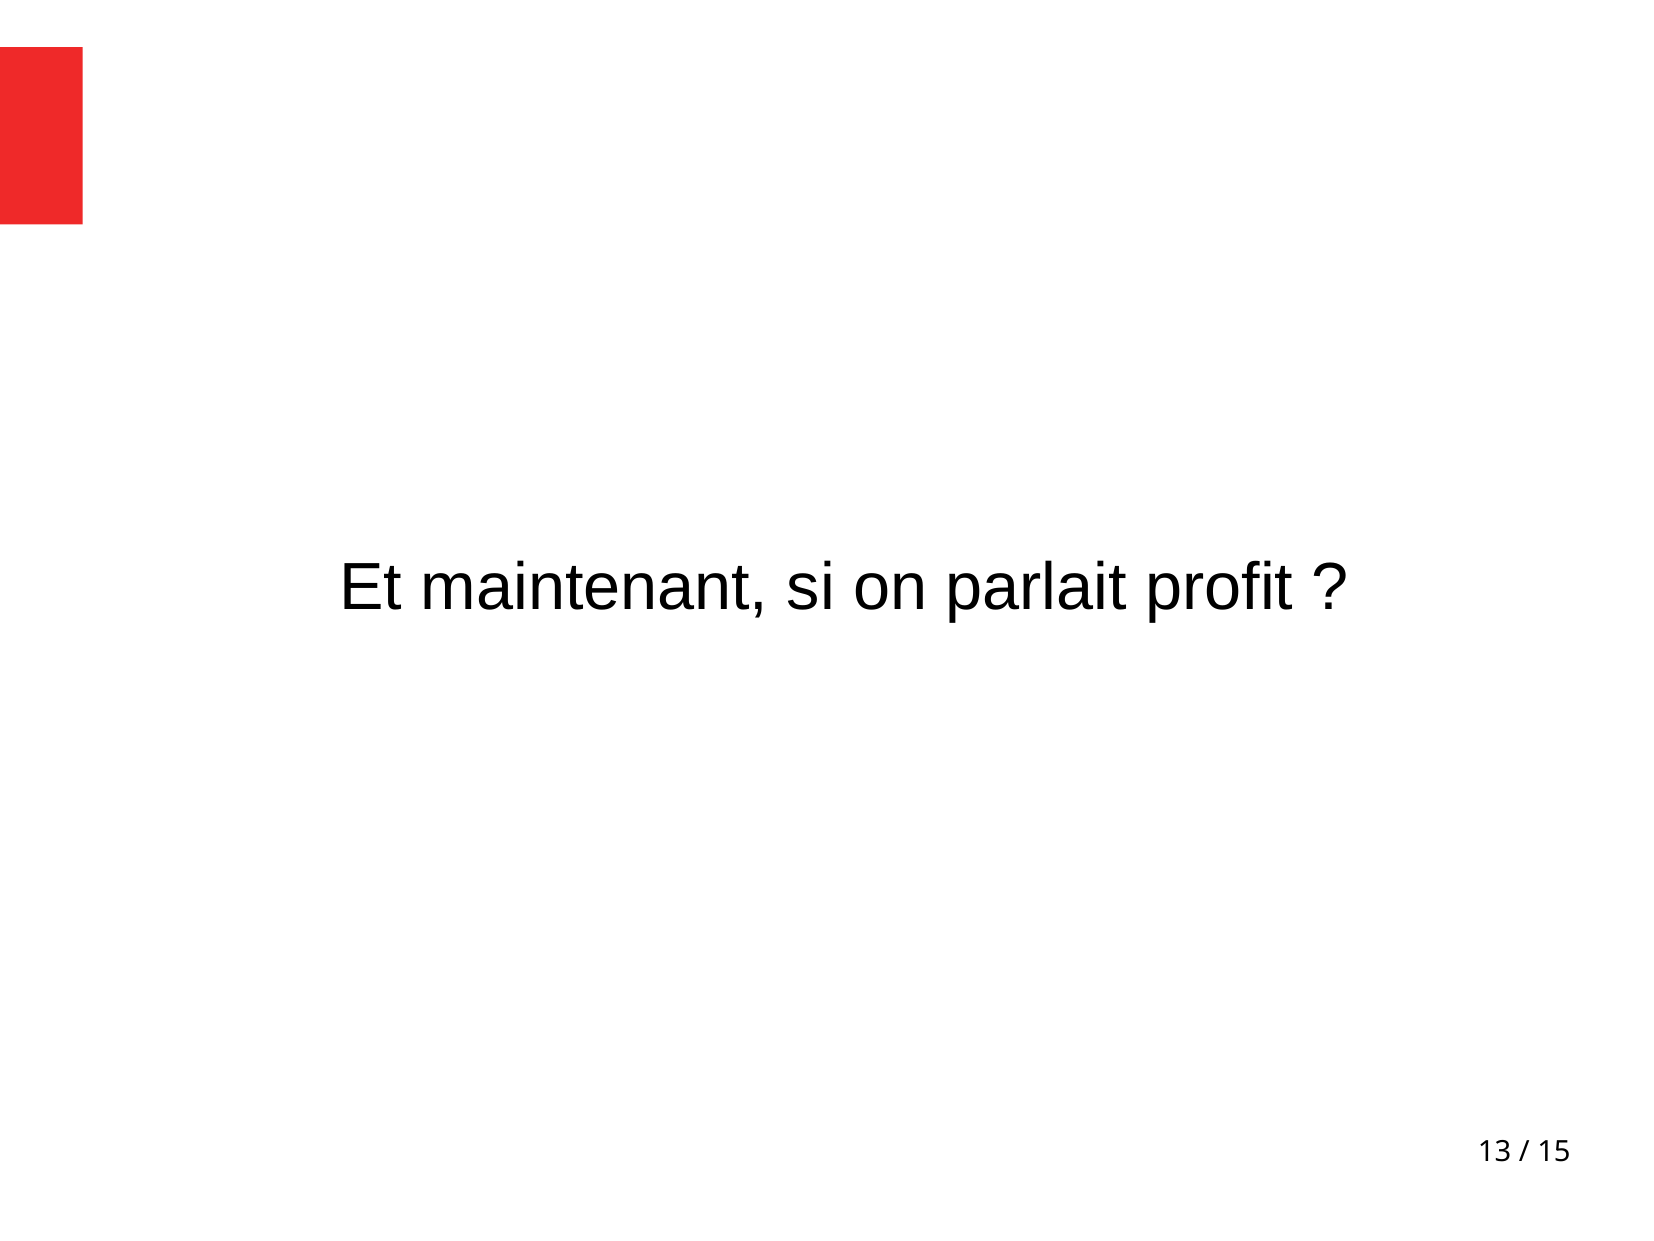

# Et maintenant, si on parlait profit ?
13